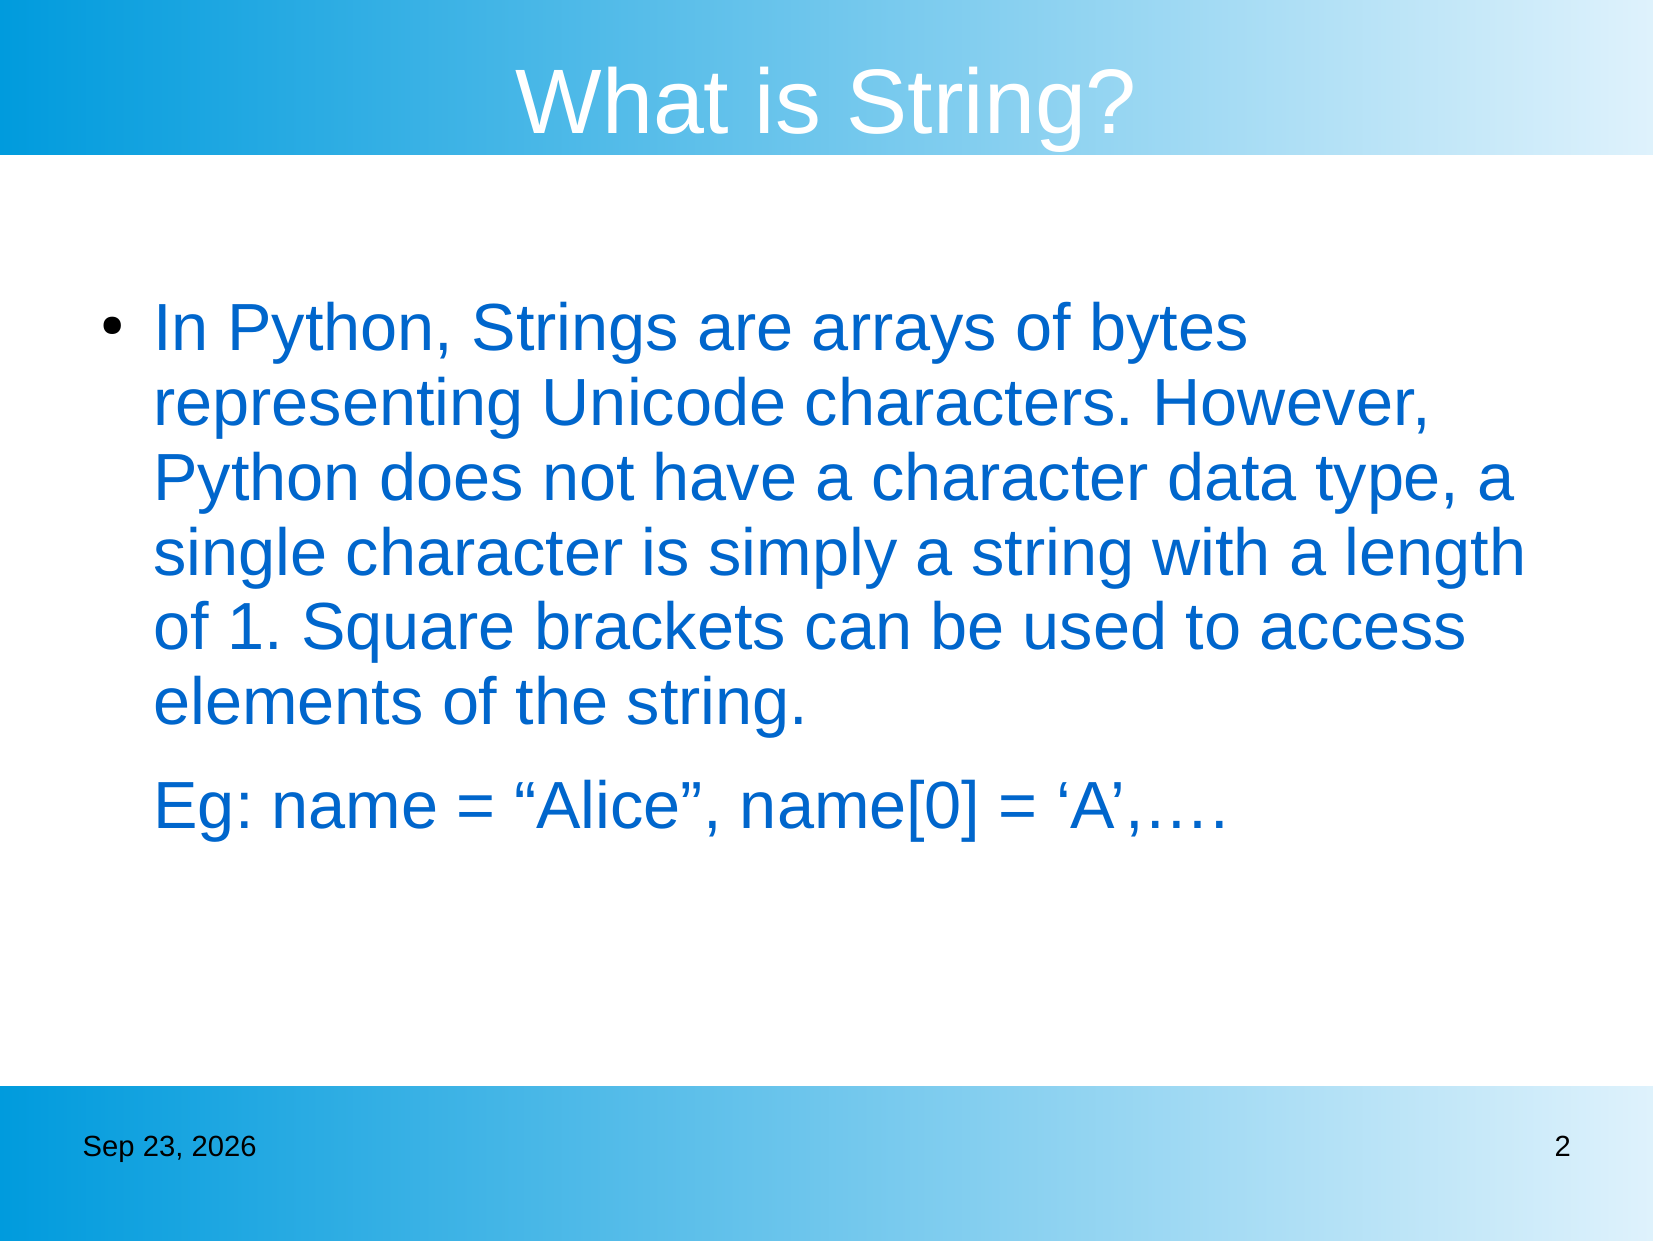

# What is String?
In Python, Strings are arrays of bytes representing Unicode characters. However, Python does not have a character data type, a single character is simply a string with a length of 1. Square brackets can be used to access elements of the string.
Eg: name = “Alice”, name[0] = ‘A’,….
2